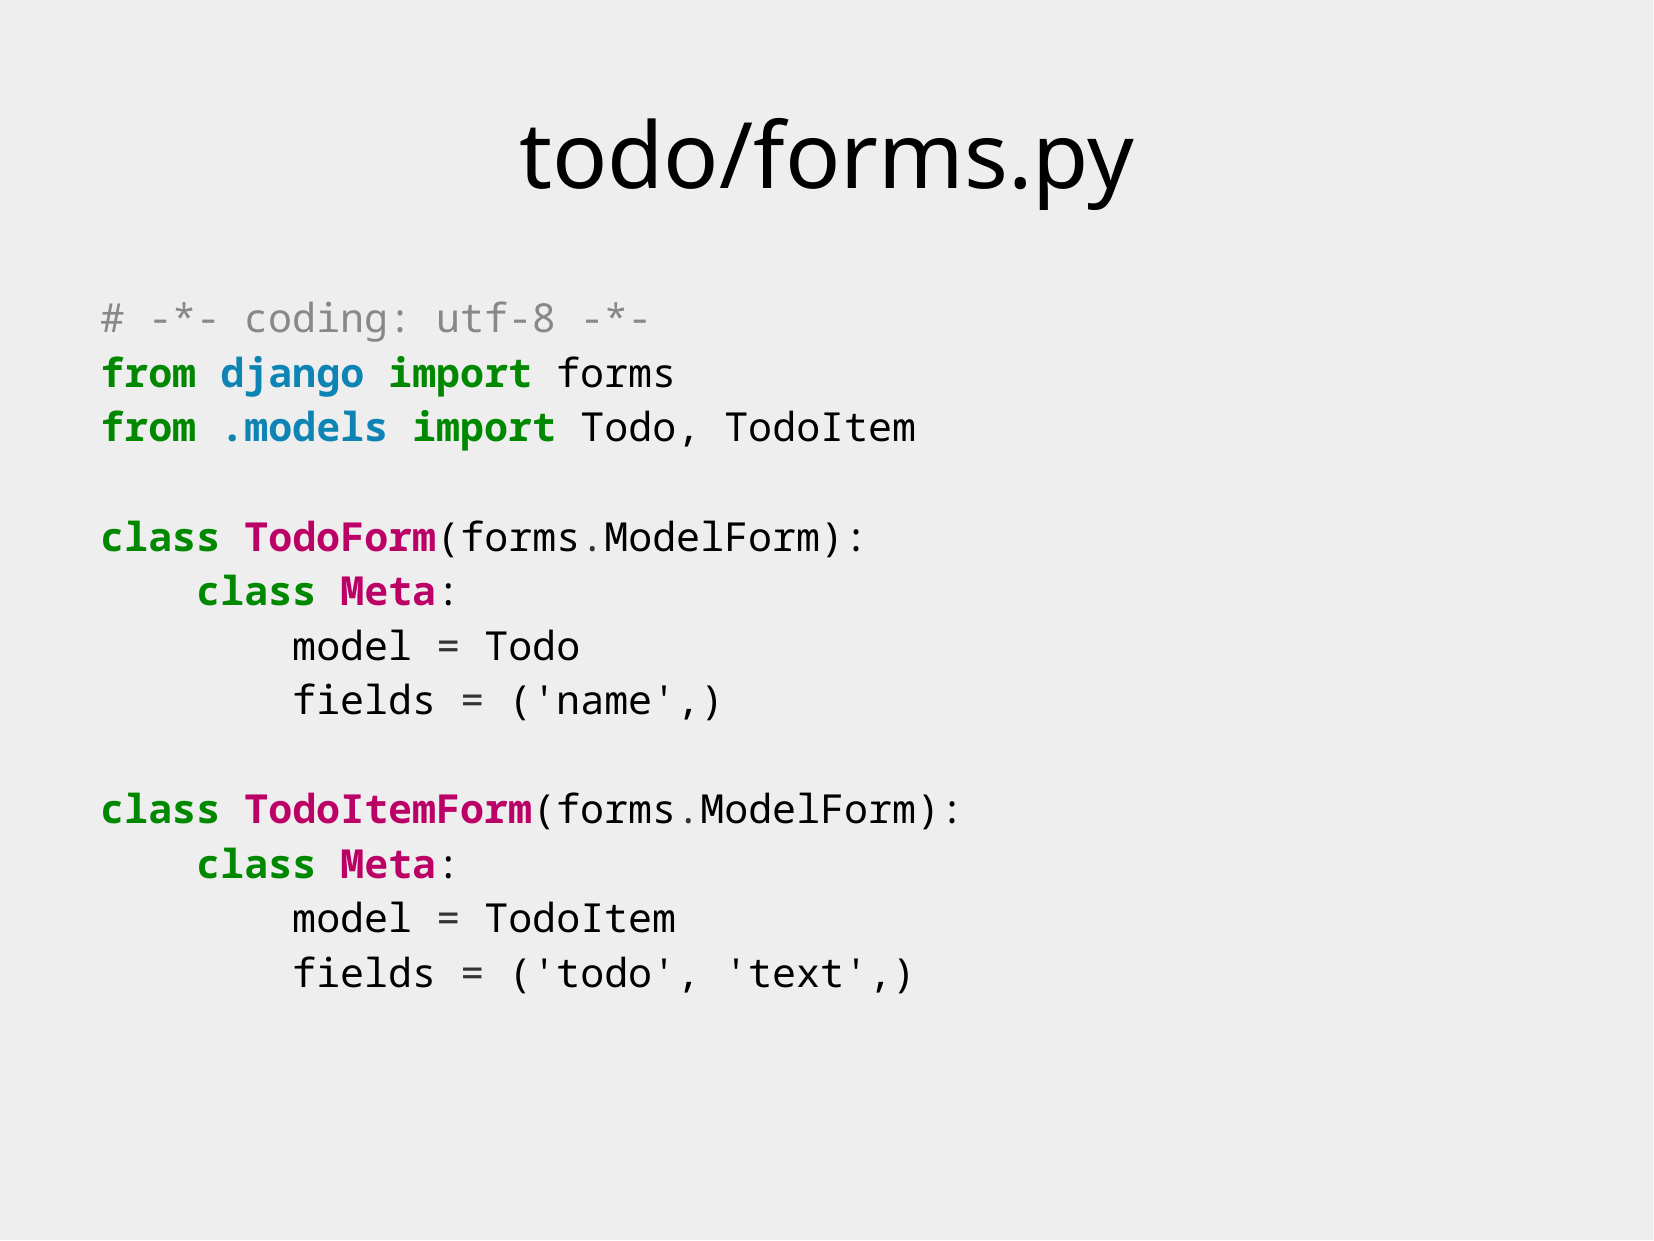

# todo/forms.py
# -*- coding: utf-8 -*- from django import forms from .models import Todo, TodoItem class TodoForm(forms.ModelForm): class Meta: model = Todo fields = ('name',) class TodoItemForm(forms.ModelForm): class Meta: model = TodoItem fields = ('todo', 'text',)